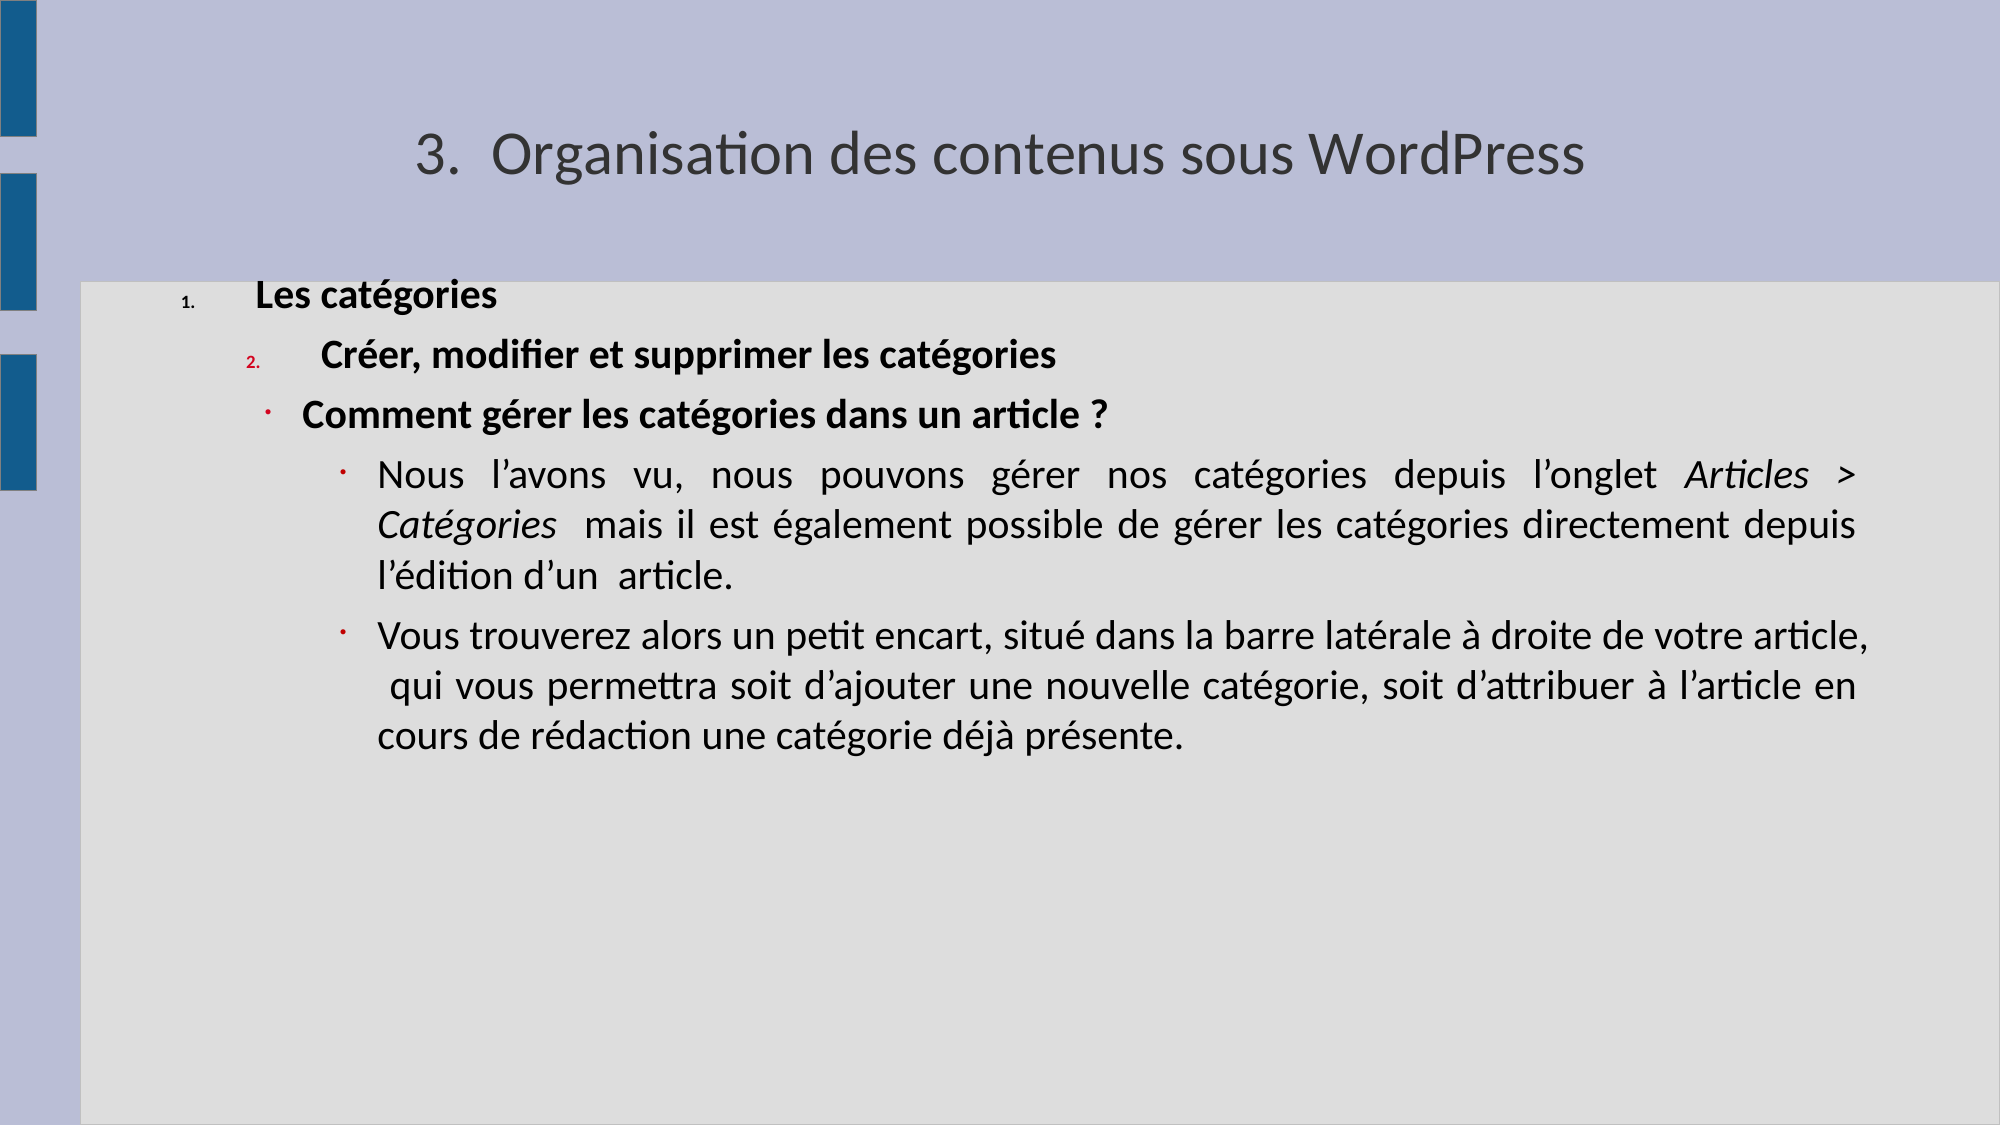

# 3.	Organisation des contenus sous WordPress
Les catégories
Créer, modifier et supprimer les catégories
Comment gérer les catégories dans un article ?
Nous l’avons vu, nous pouvons gérer nos catégories depuis l’onglet Articles > Catégories mais il est également possible de gérer les catégories directement depuis l’édition d’un article.
Vous trouverez alors un petit encart, situé dans la barre latérale à droite de votre article, qui vous permettra soit d’ajouter une nouvelle catégorie, soit d’attribuer à l’article en cours de rédaction une catégorie déjà présente.